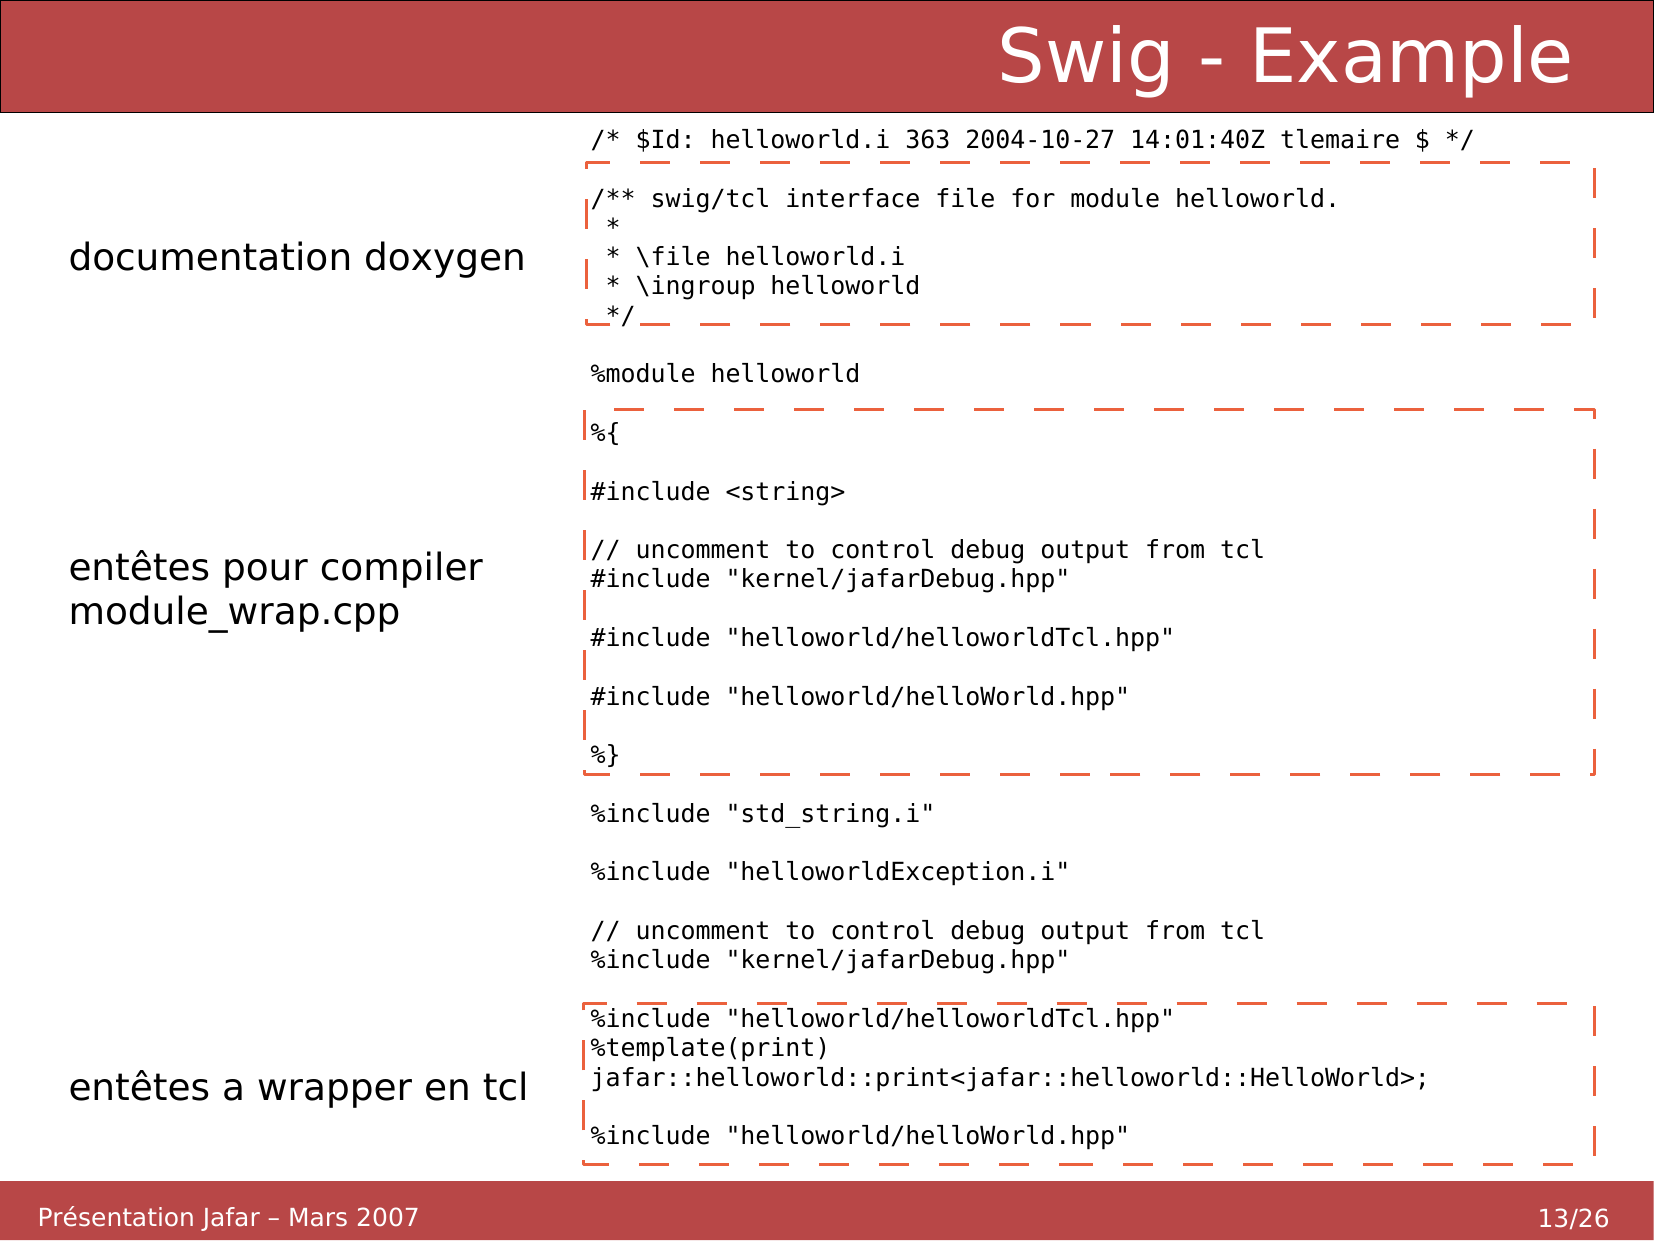

# Swig - Example
/* $Id: helloworld.i 363 2004-10-27 14:01:40Z tlemaire $ */
/** swig/tcl interface file for module helloworld.
 *
 * \file helloworld.i
 * \ingroup helloworld
 */
%module helloworld
%{
#include <string>
// uncomment to control debug output from tcl
#include "kernel/jafarDebug.hpp"
#include "helloworld/helloworldTcl.hpp"
#include "helloworld/helloWorld.hpp"
%}
%include "std_string.i"
%include "helloworldException.i"
// uncomment to control debug output from tcl
%include "kernel/jafarDebug.hpp"
%include "helloworld/helloworldTcl.hpp"
%template(print) jafar::helloworld::print<jafar::helloworld::HelloWorld>;
%include "helloworld/helloWorld.hpp"
documentation doxygen
entêtes pour compiler module_wrap.cpp
entêtes a wrapper en tcl